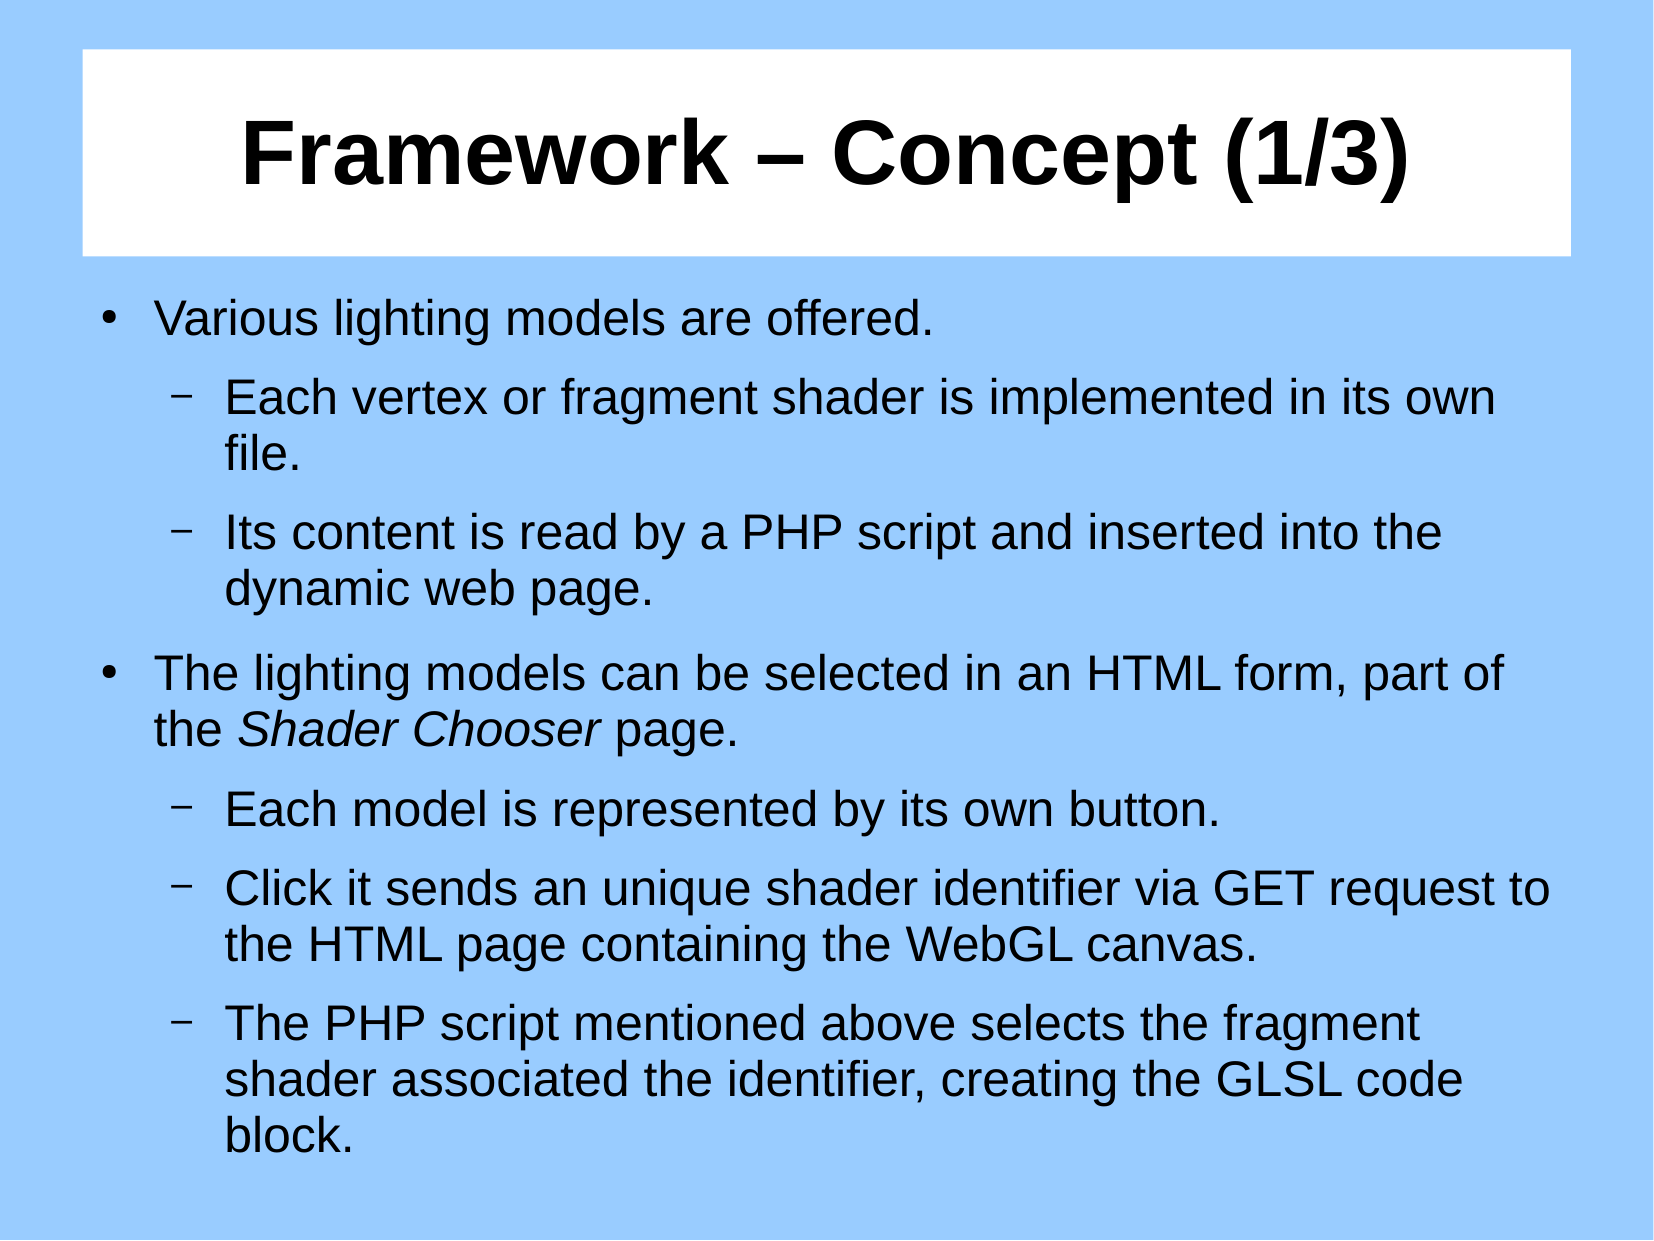

# Framework – Concept (1/3)
Various lighting models are offered.
Each vertex or fragment shader is implemented in its own file.
Its content is read by a PHP script and inserted into the dynamic web page.
The lighting models can be selected in an HTML form, part of the Shader Chooser page.
Each model is represented by its own button.
Click it sends an unique shader identifier via GET request to the HTML page containing the WebGL canvas.
The PHP script mentioned above selects the fragment shader associated the identifier, creating the GLSL code block.